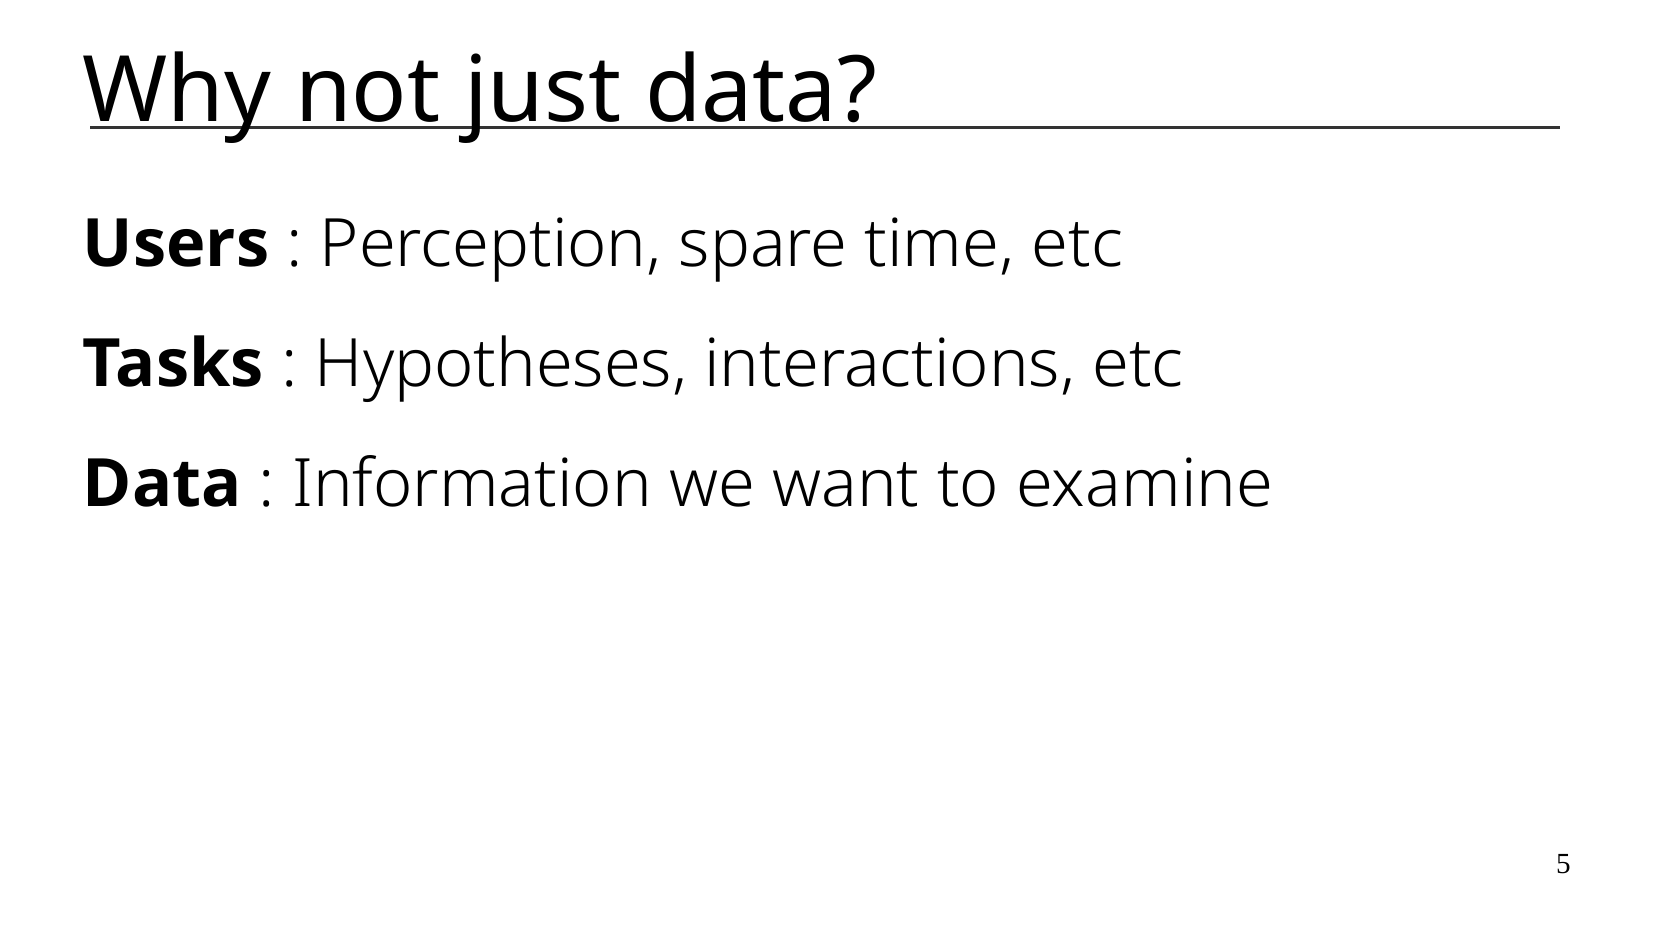

# Why not just data?
Users : Perception, spare time, etc
Tasks : Hypotheses, interactions, etc
Data : Information we want to examine
5